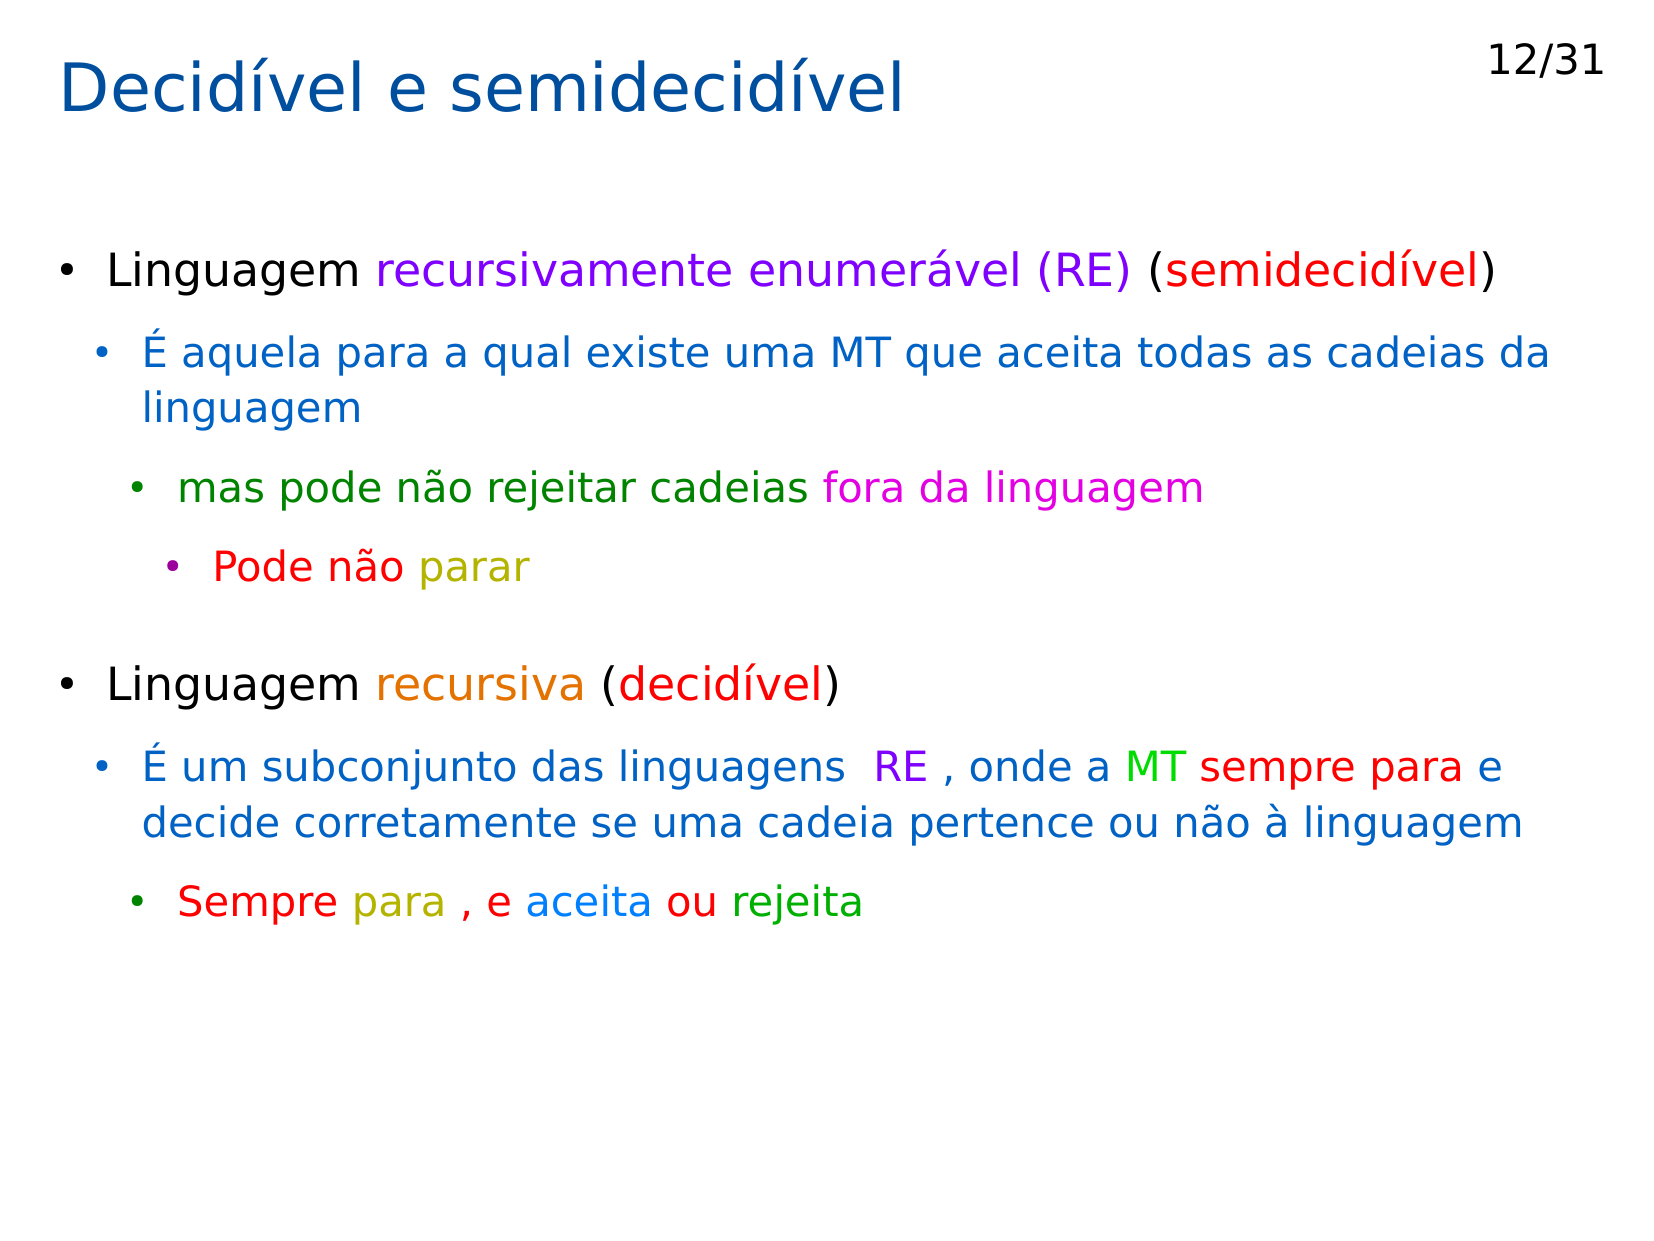

# Decidível e semidecidível
12
Linguagem recursivamente enumerável (RE) (semidecidível)
É aquela para a qual existe uma MT que aceita todas as cadeias da linguagem
mas pode não rejeitar cadeias fora da linguagem
Pode não parar
Linguagem recursiva (decidível)
É um subconjunto das linguagens RE , onde a MT sempre para e decide corretamente se uma cadeia pertence ou não à linguagem
Sempre para , e aceita ou rejeita